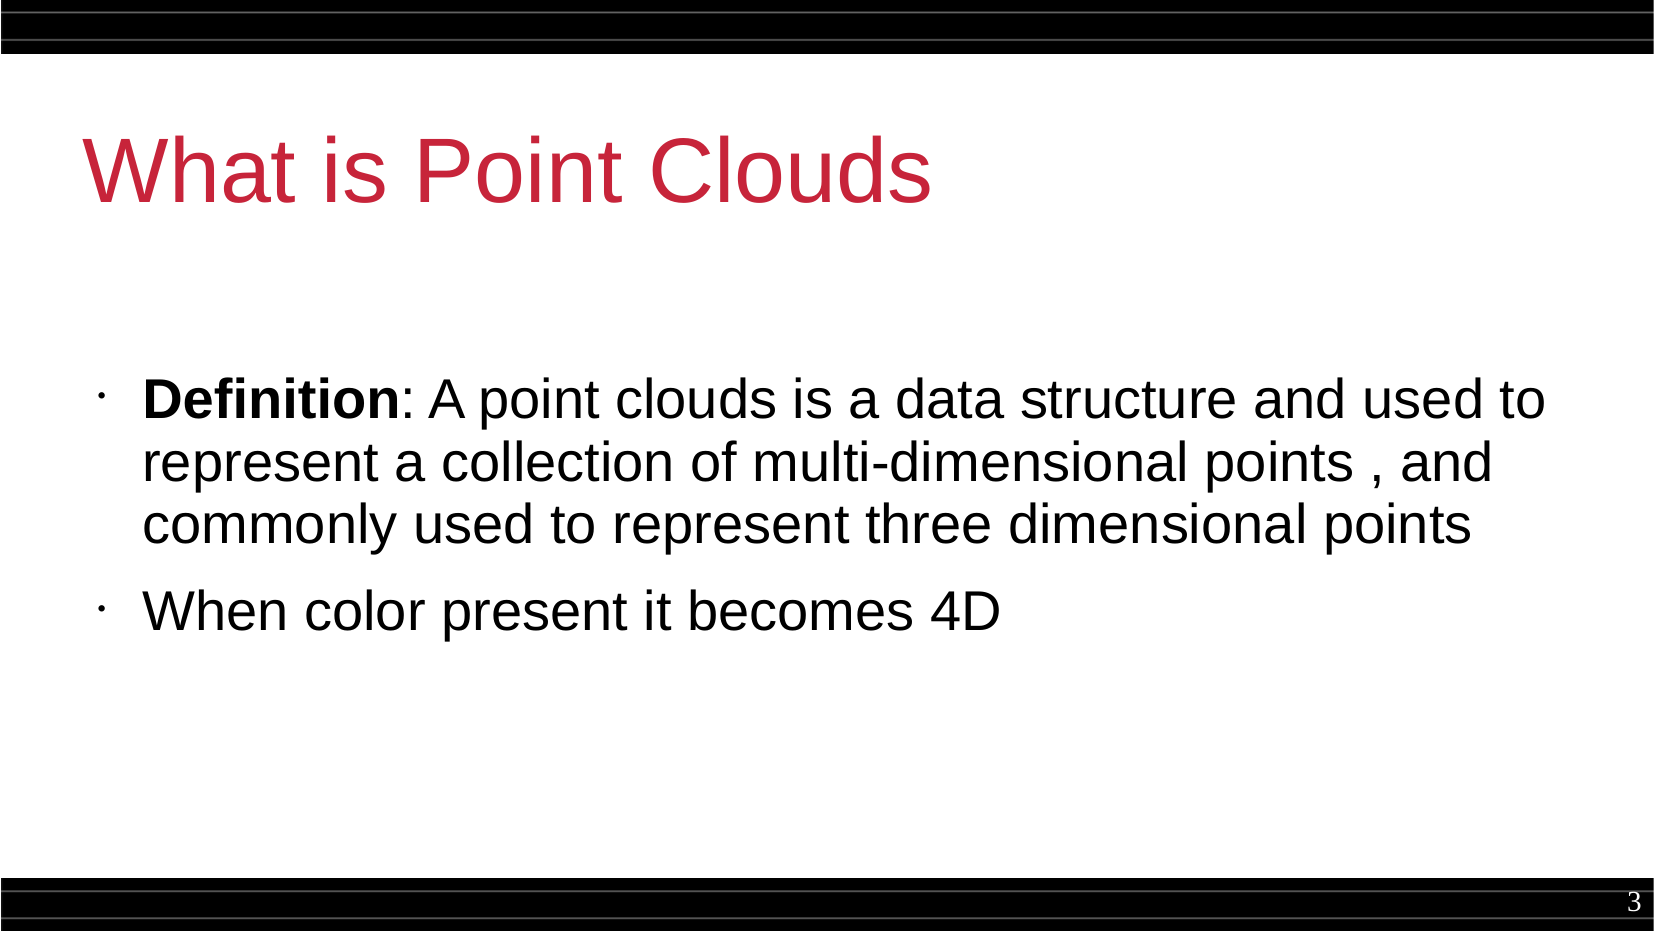

# What is Point Clouds
Definition: A point clouds is a data structure and used to represent a collection of multi-dimensional points , and commonly used to represent three dimensional points
When color present it becomes 4D